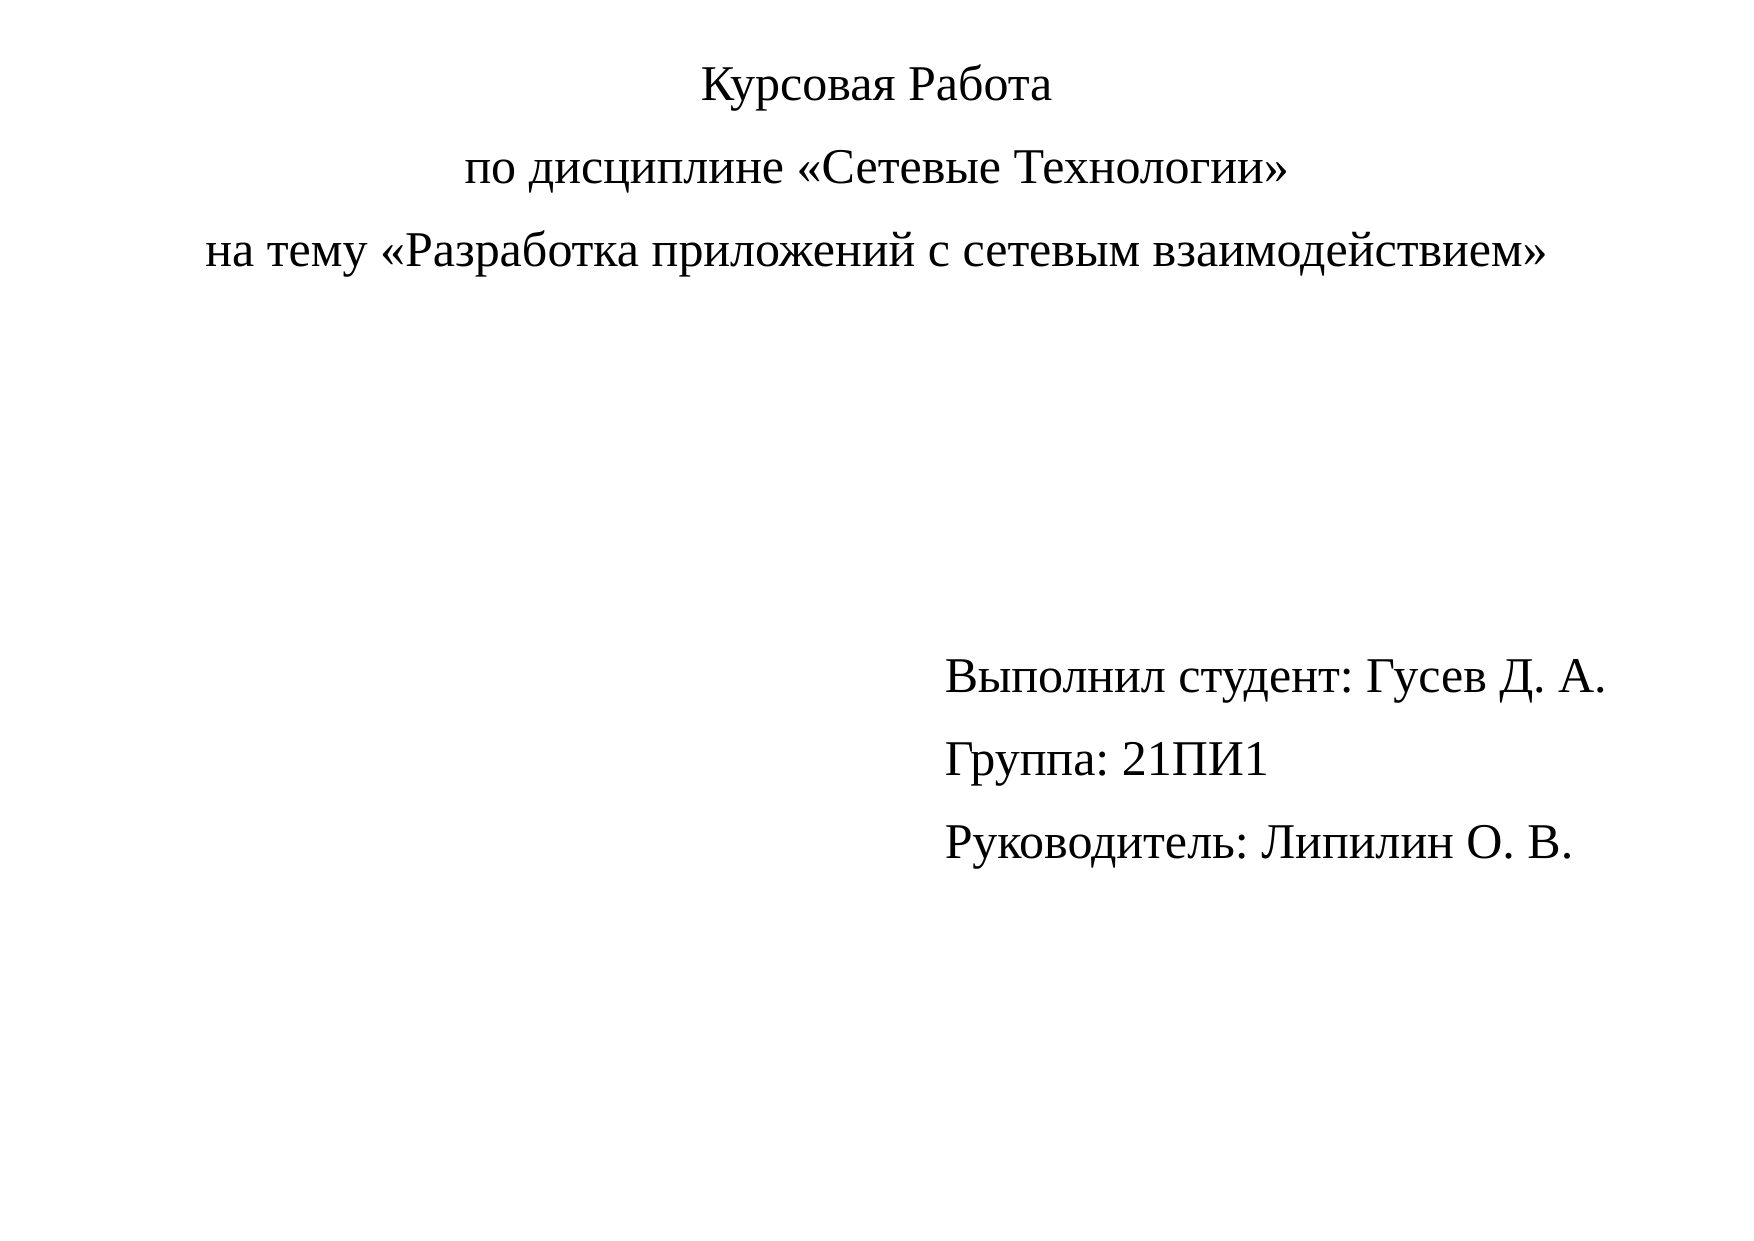

# Курсовая Работа по дисциплине «Сетевые Технологии» на тему «Разработка приложений с сетевым взаимодействием»
Выполнил студент: Гусев Д. А.
Группа: 21ПИ1
Руководитель: Липилин О. В.